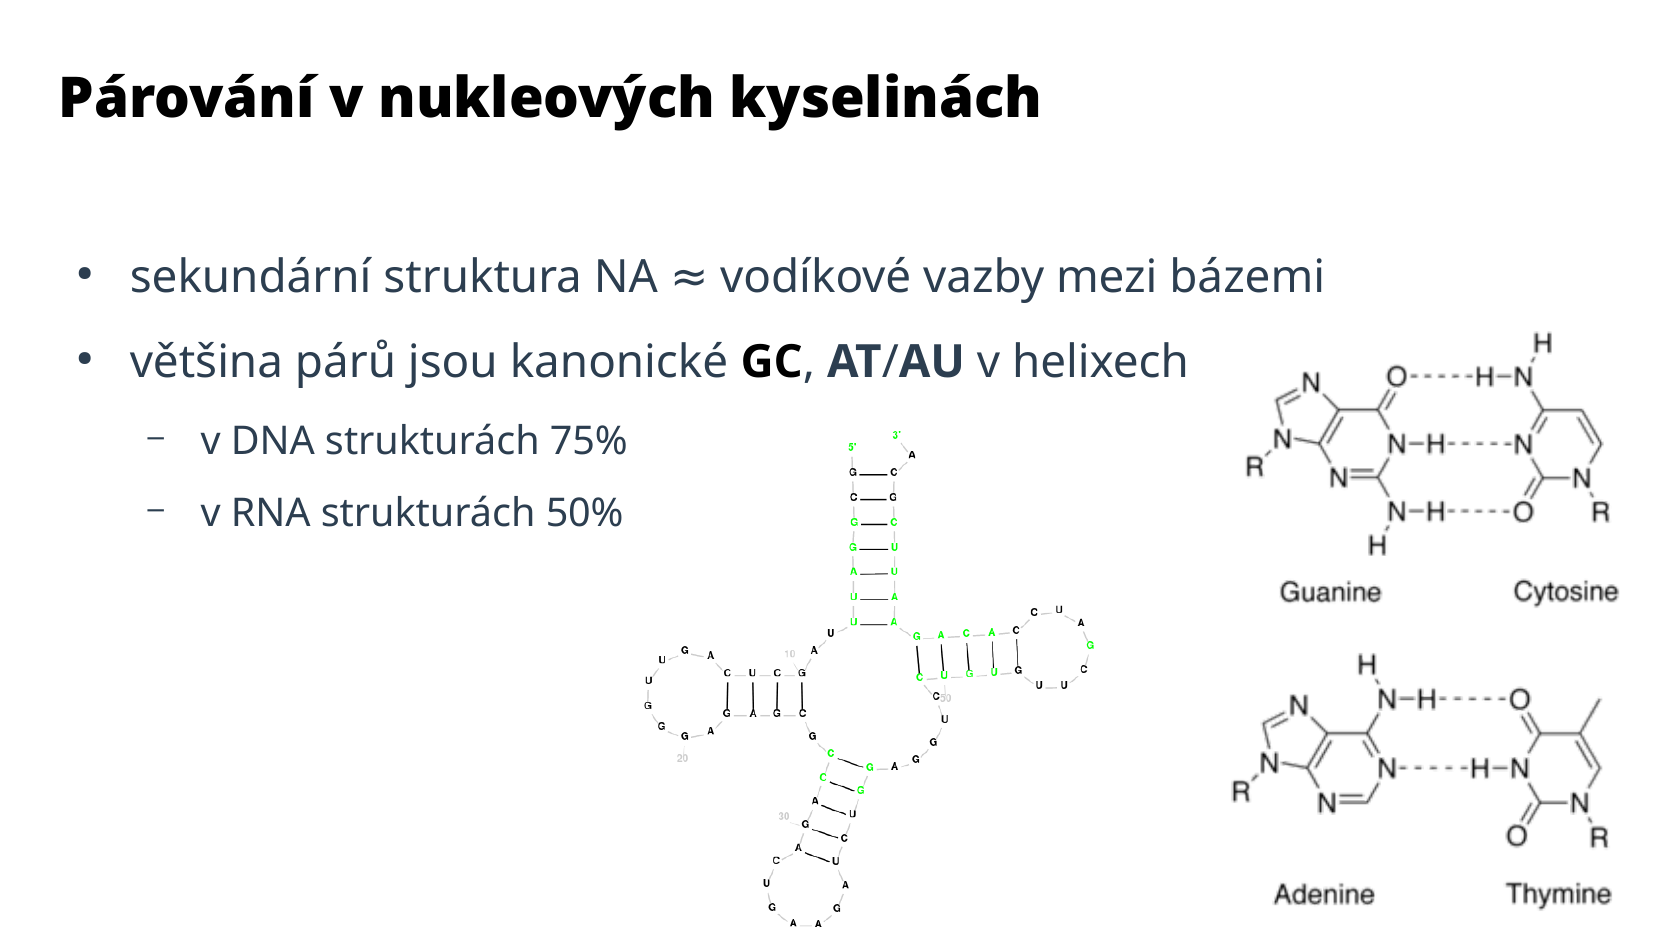

# Párování v nukleových kyselinách
sekundární struktura NA ≈ vodíkové vazby mezi bázemi
většina párů jsou kanonické GC, AT/AU v helixech
v DNA strukturách 75%
v RNA strukturách 50%